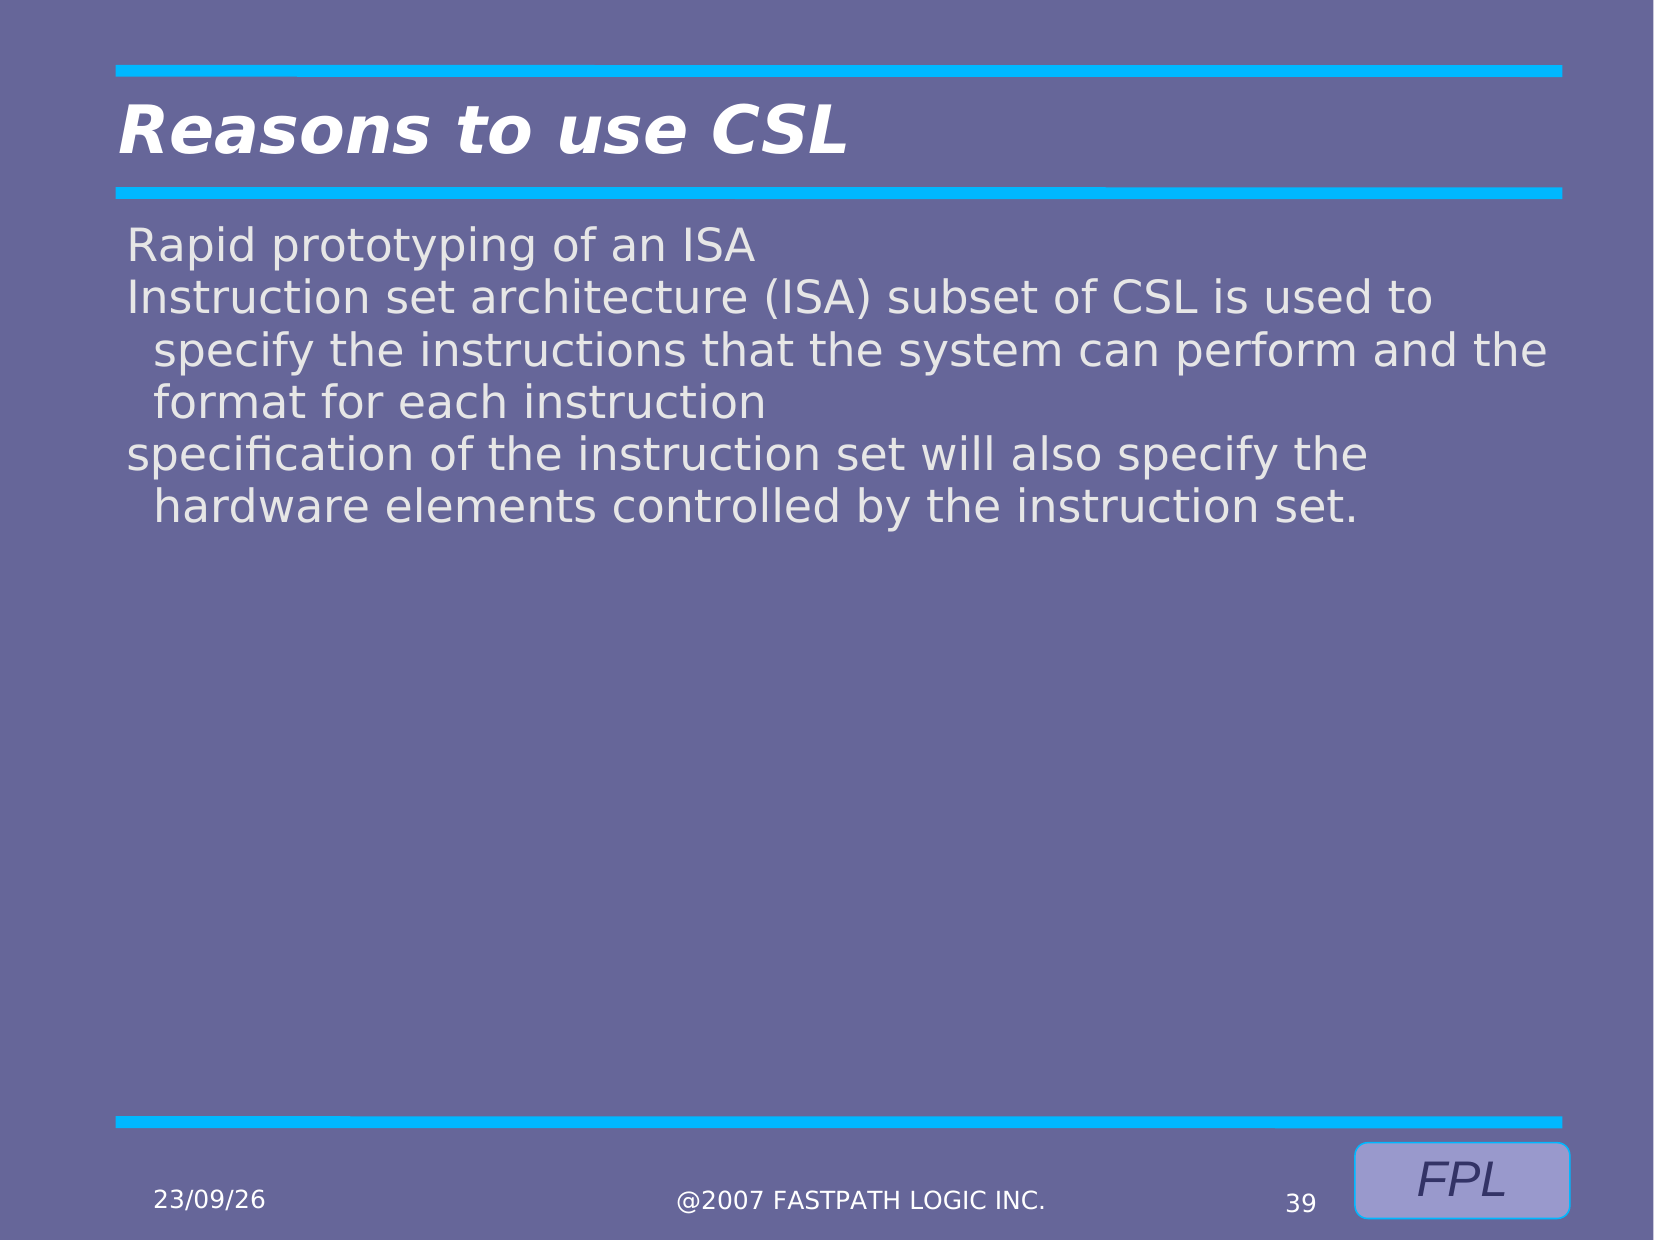

# Reasons to use CSL
Rapid prototyping of an ISA
Instruction set architecture (ISA) subset of CSL is used to specify the instructions that the system can perform and the format for each instruction
specification of the instruction set will also specify the hardware elements controlled by the instruction set.
39